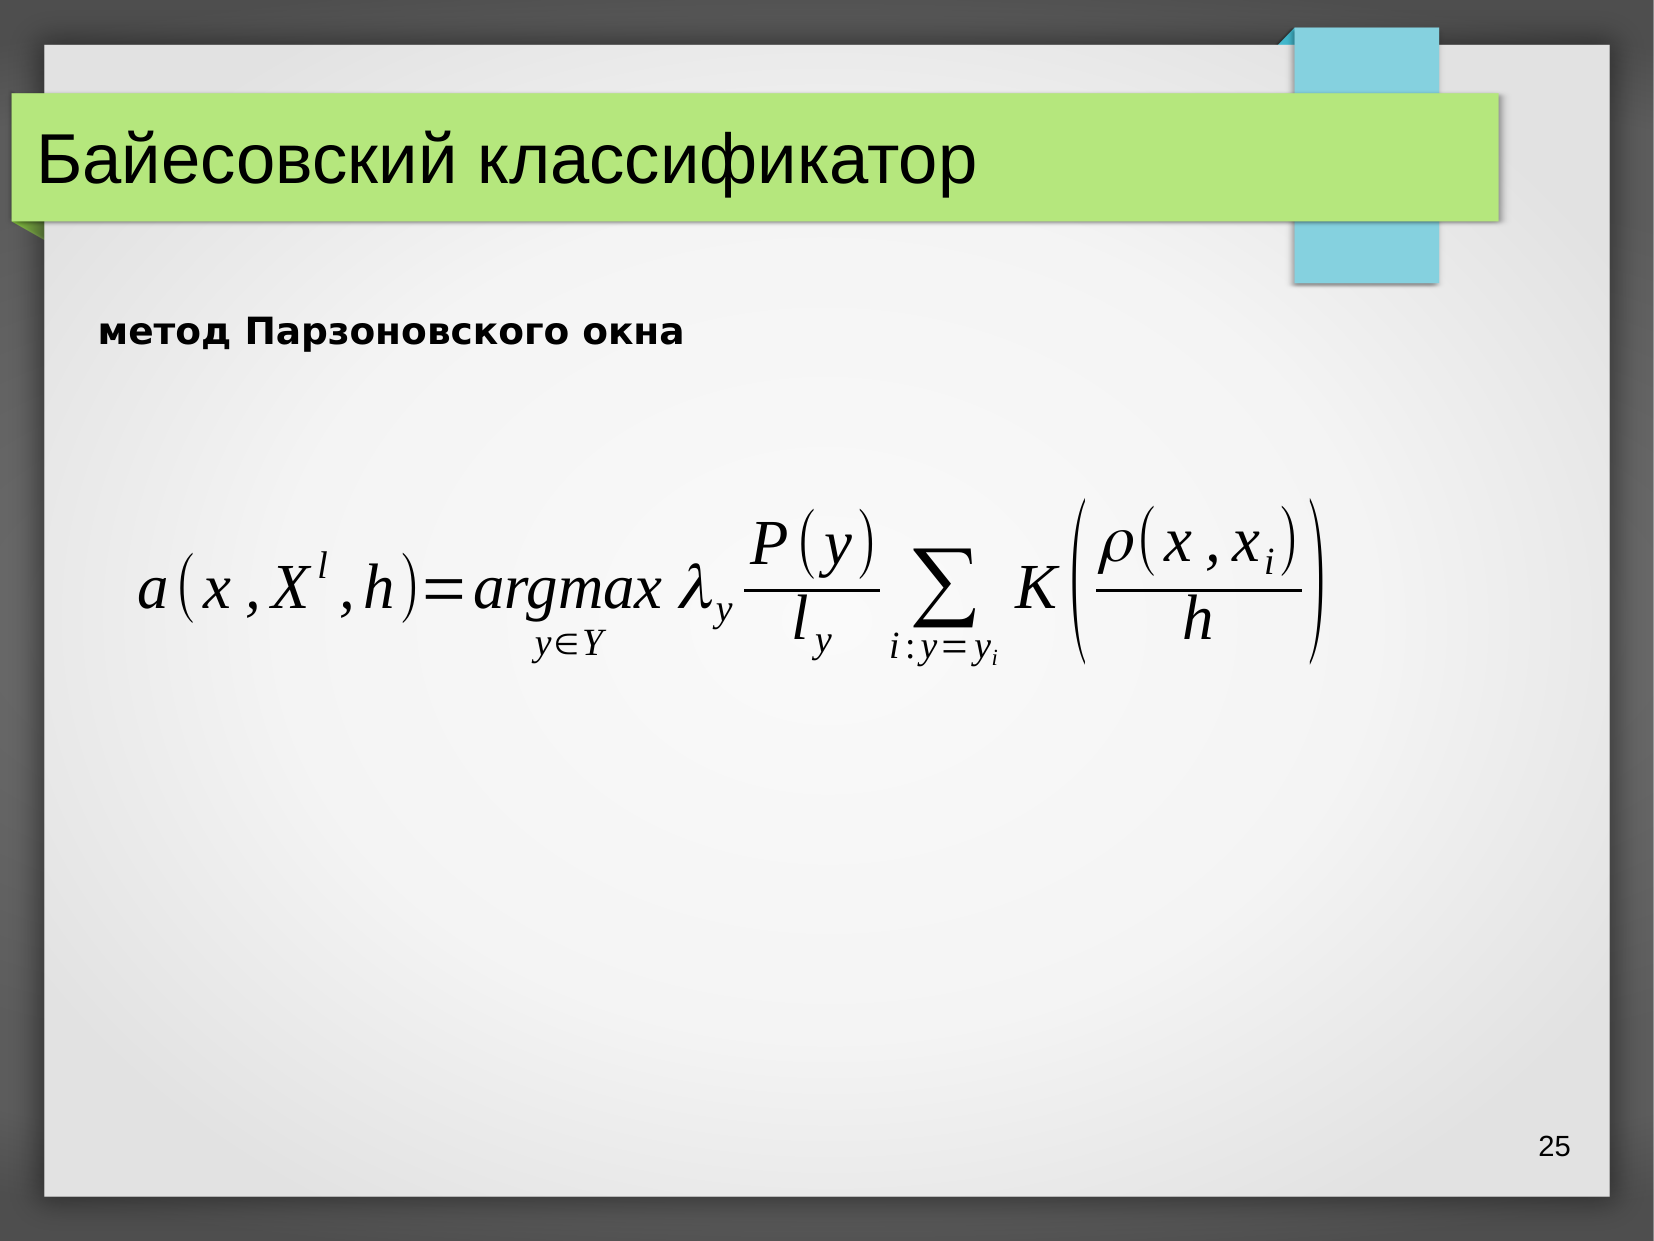

# Байесовский классификатор
метод Парзоновского окна
25